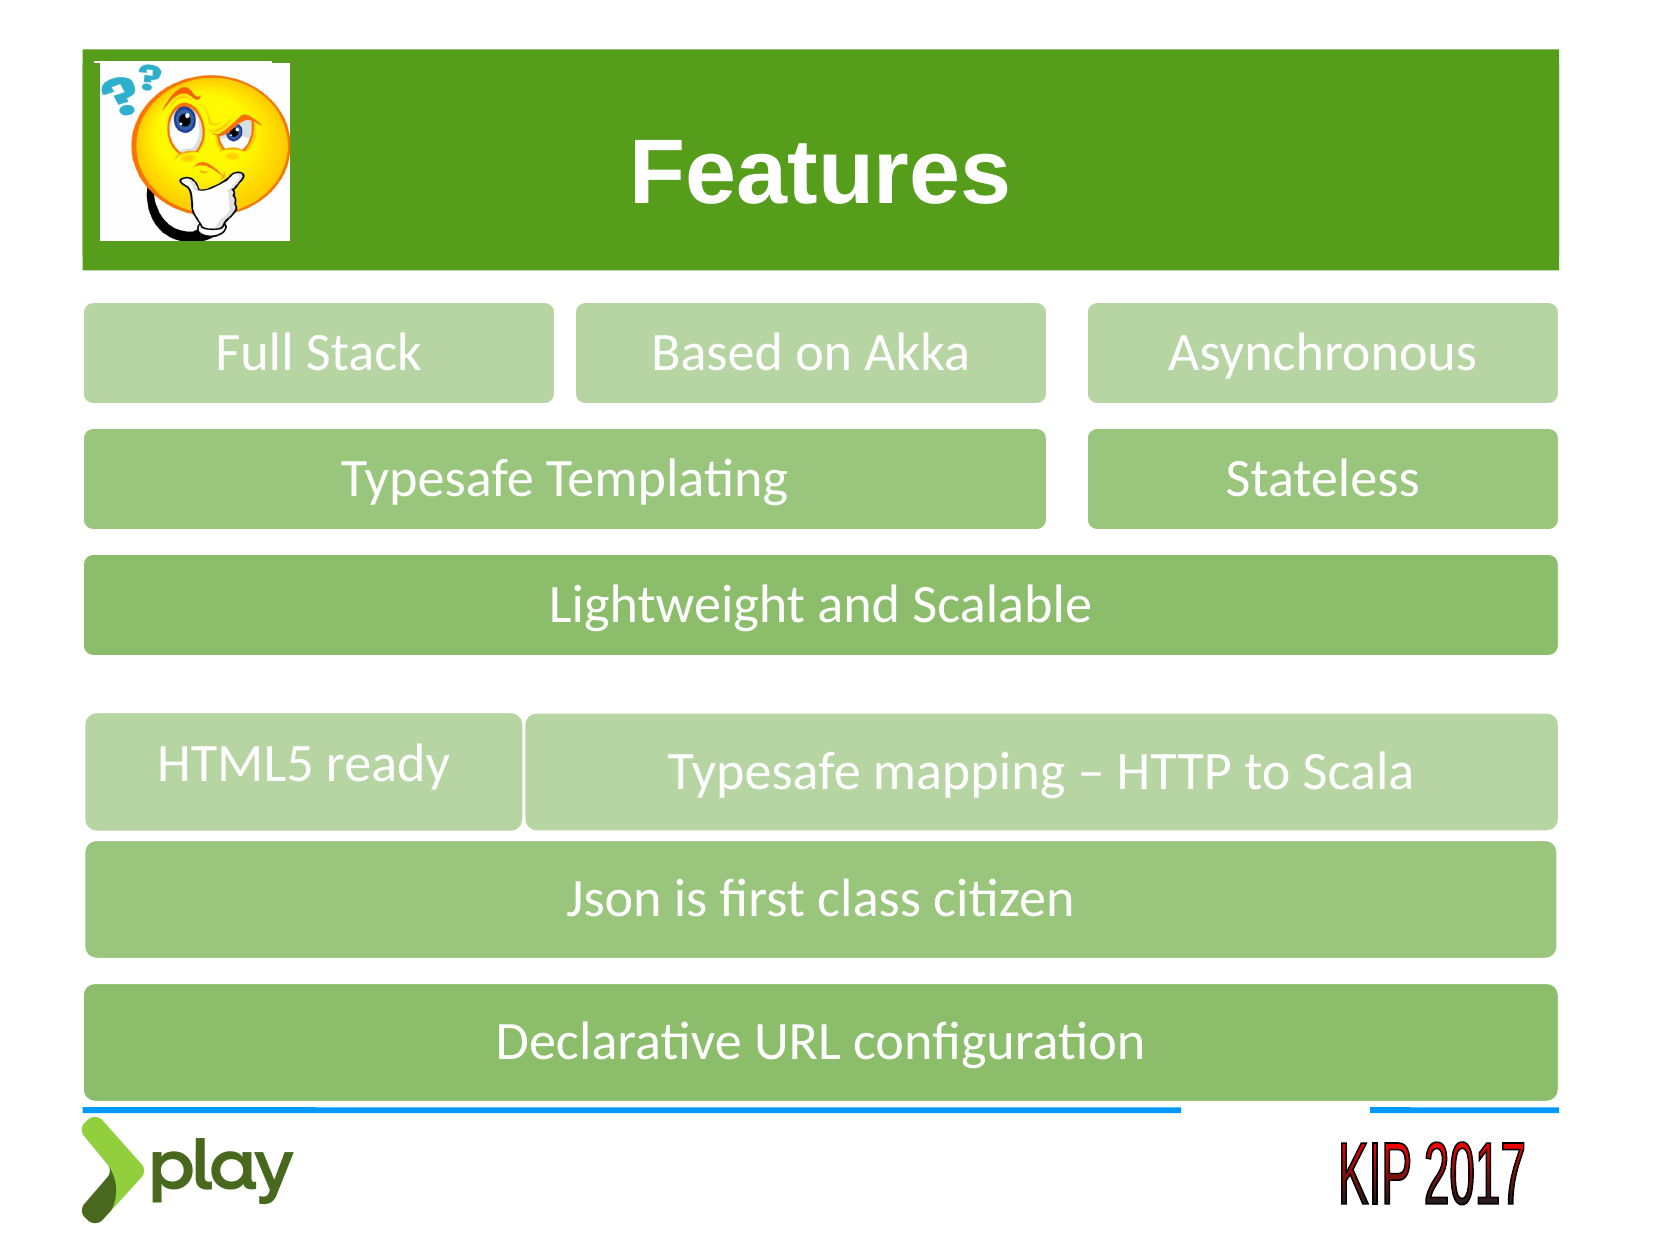

# Introduction to Play
Features
Full Stack
Based on Akka
Asynchronous
Typesafe Templating
Stateless
Lightweight and Scalable
HTML5 ready
Typesafe mapping – HTTP to Scala
Json is first class citizen
Declarative URL configuration